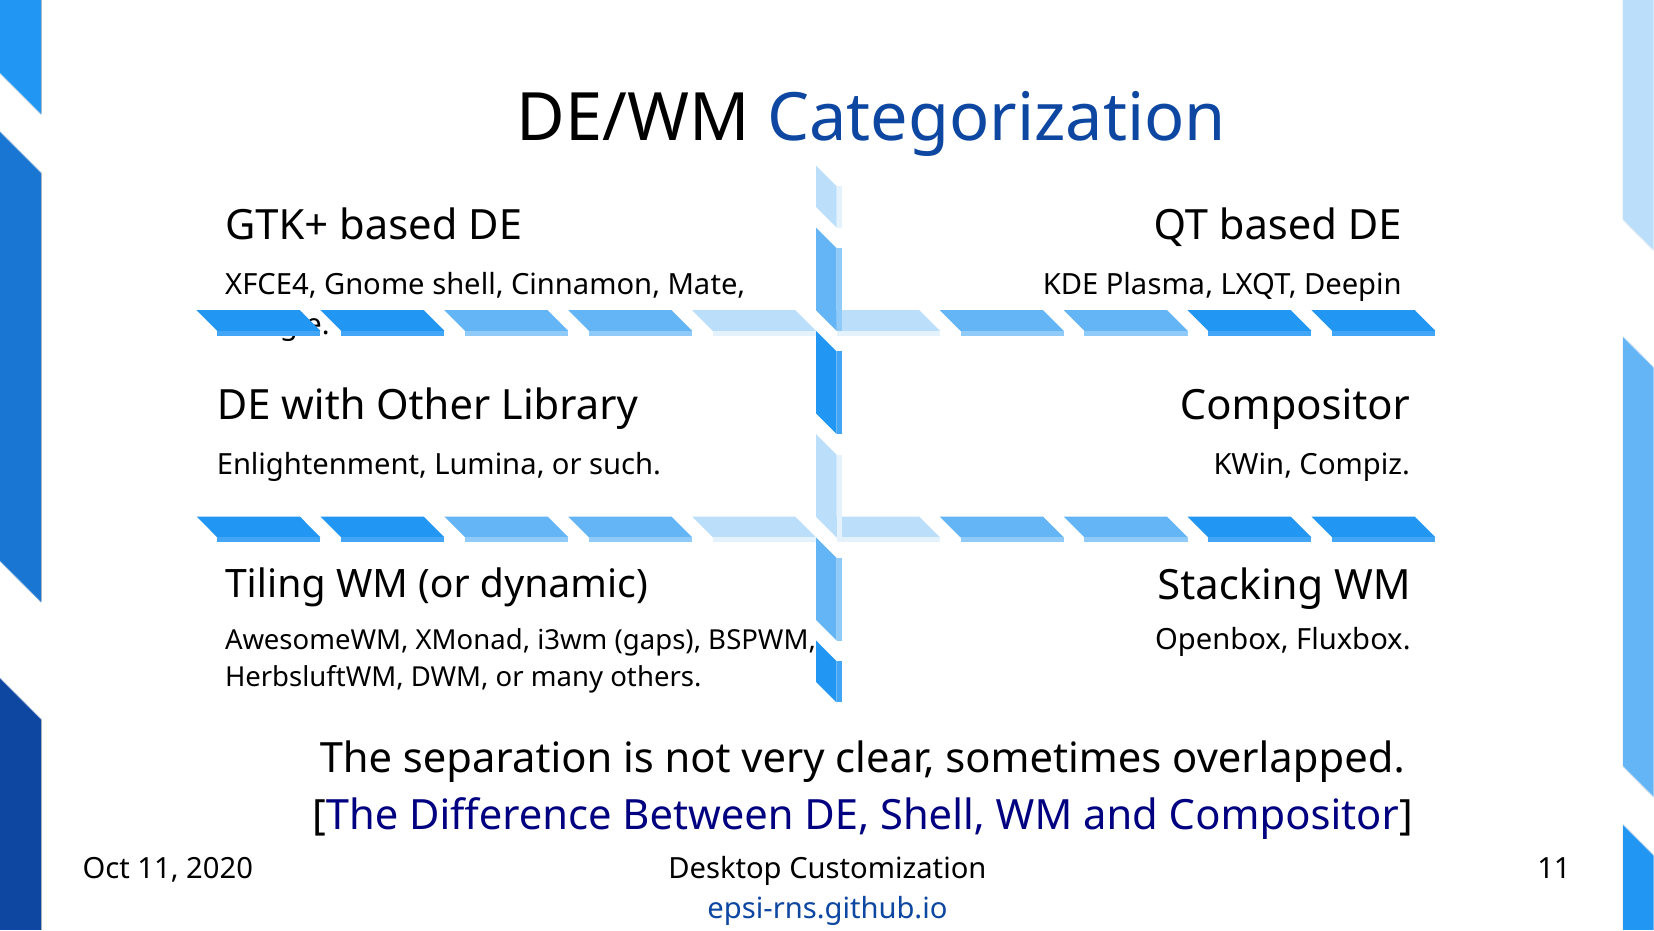

# DE/WM Categorization
GTK+ based DE
XFCE4, Gnome shell, Cinnamon, Mate, Budgie.
QT based DE
KDE Plasma, LXQT, Deepin
DE with Other Library
Enlightenment, Lumina, or such.
Compositor
KWin, Compiz.
Tiling WM (or dynamic)
AwesomeWM, XMonad, i3wm (gaps), BSPWM, HerbsluftWM, DWM, or many others.
Stacking WM
Openbox, Fluxbox.
The separation is not very clear, sometimes overlapped.
[The Difference Between DE, Shell, WM and Compositor]
Oct 11, 2020
Desktop Customization
11